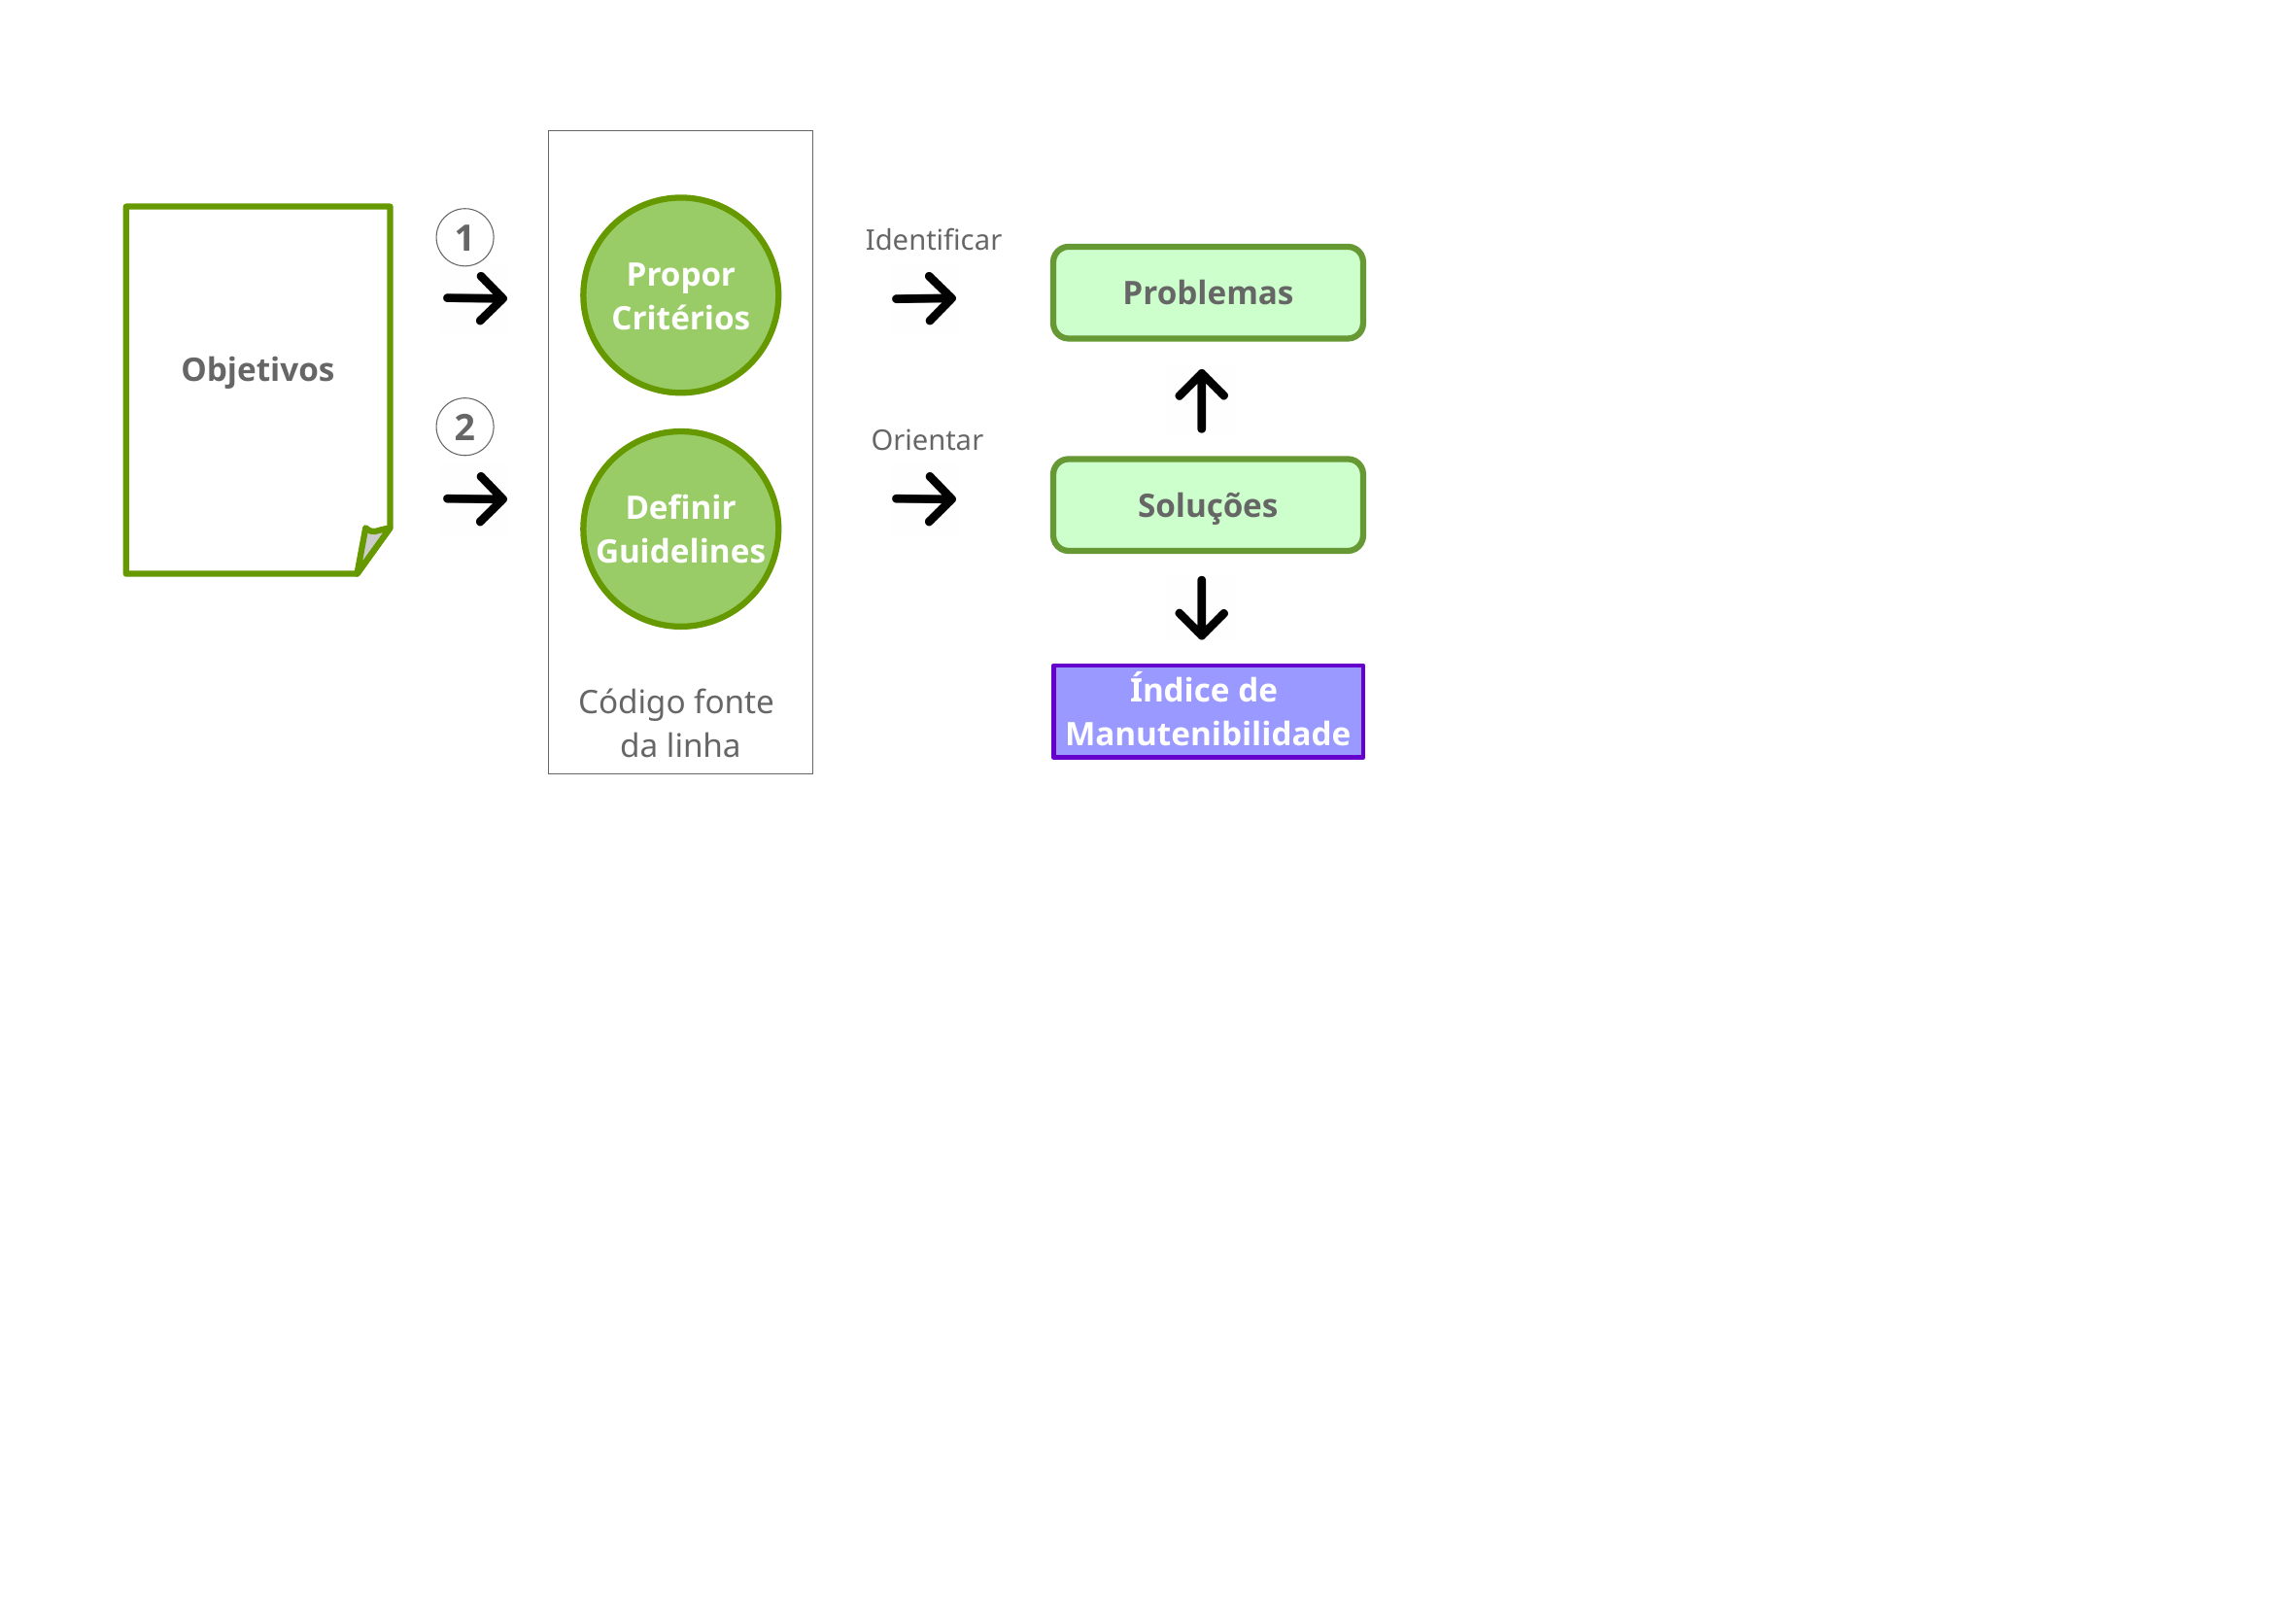

Propor
Critérios
Objetivos
1
Identificar
Problemas
2
Orientar
Definir
Guidelines
Soluções
Índice de
Manutenibilidade
Código fonte
da linha